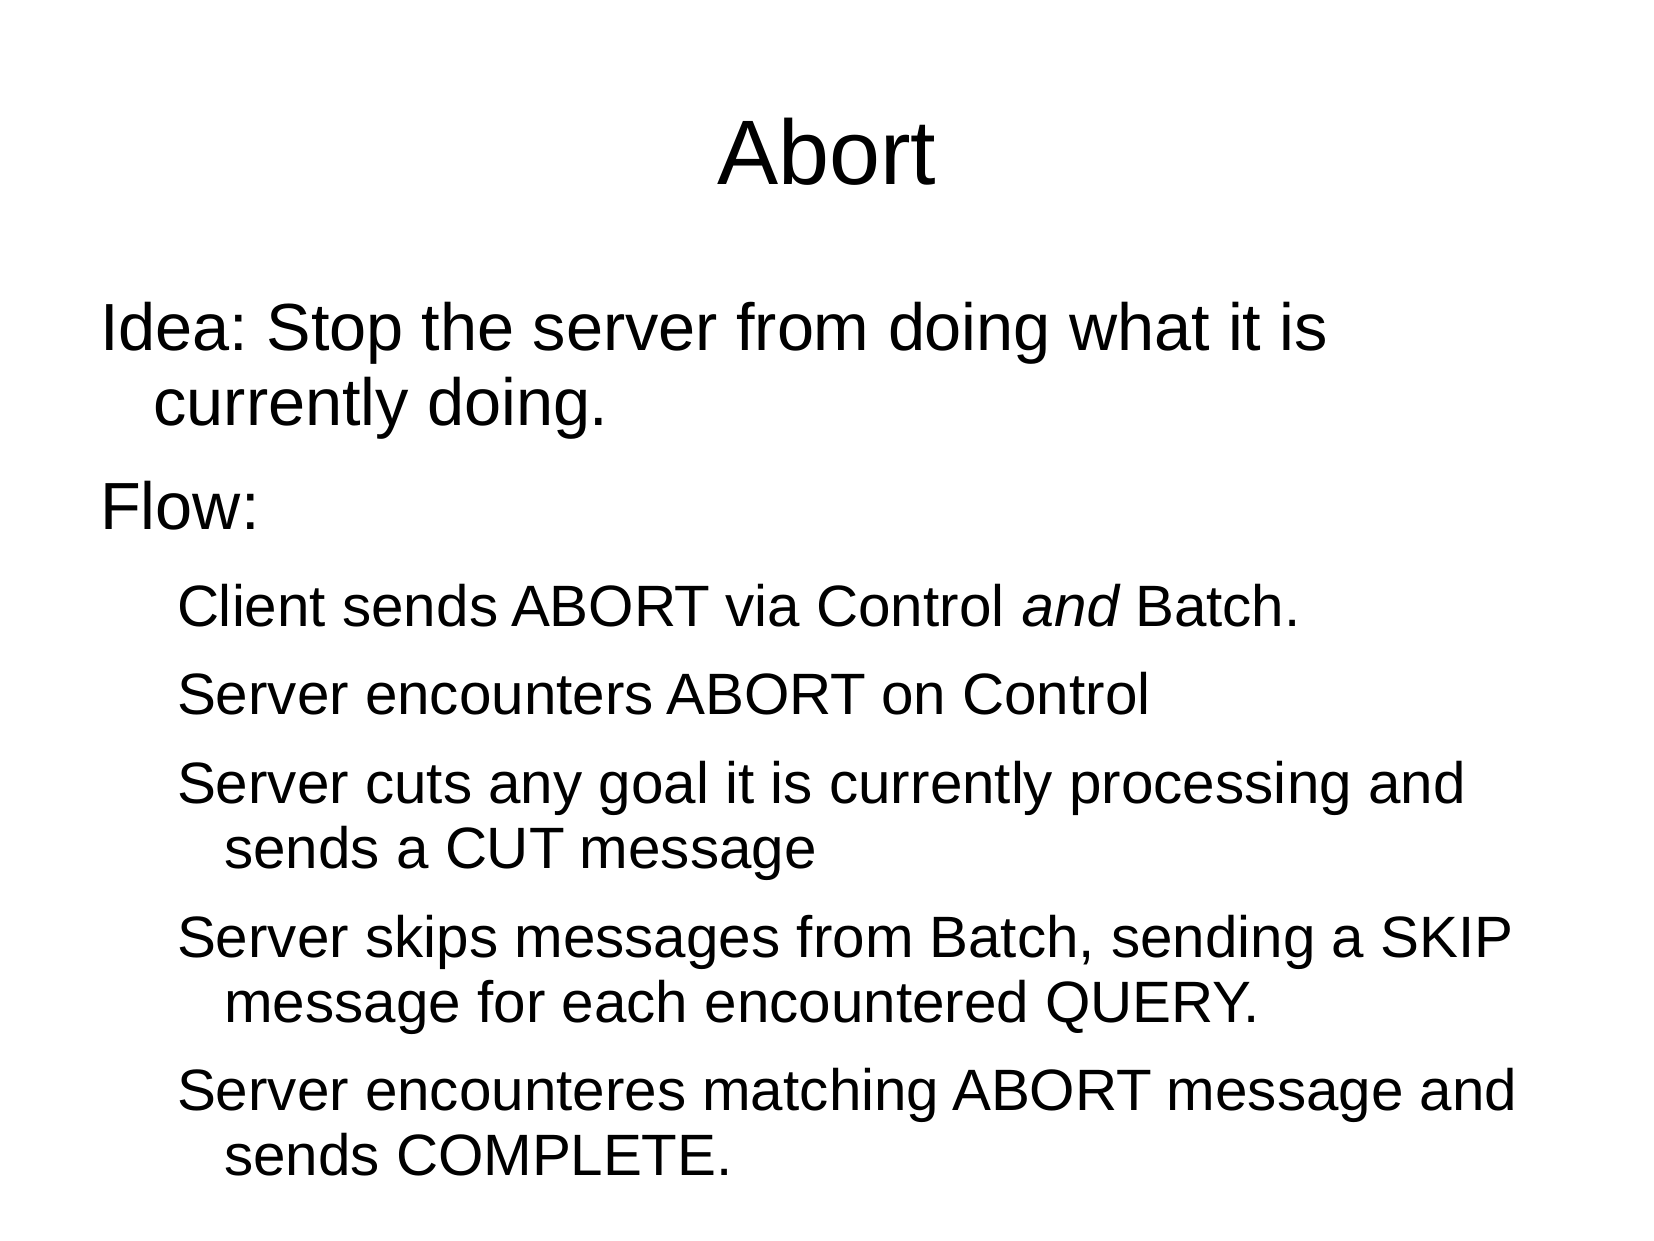

# Abort
Idea: Stop the server from doing what it is currently doing.
Flow:
Client sends ABORT via Control and Batch.
Server encounters ABORT on Control
Server cuts any goal it is currently processing and sends a CUT message
Server skips messages from Batch, sending a SKIP message for each encountered QUERY.
Server encounteres matching ABORT message and sends COMPLETE.